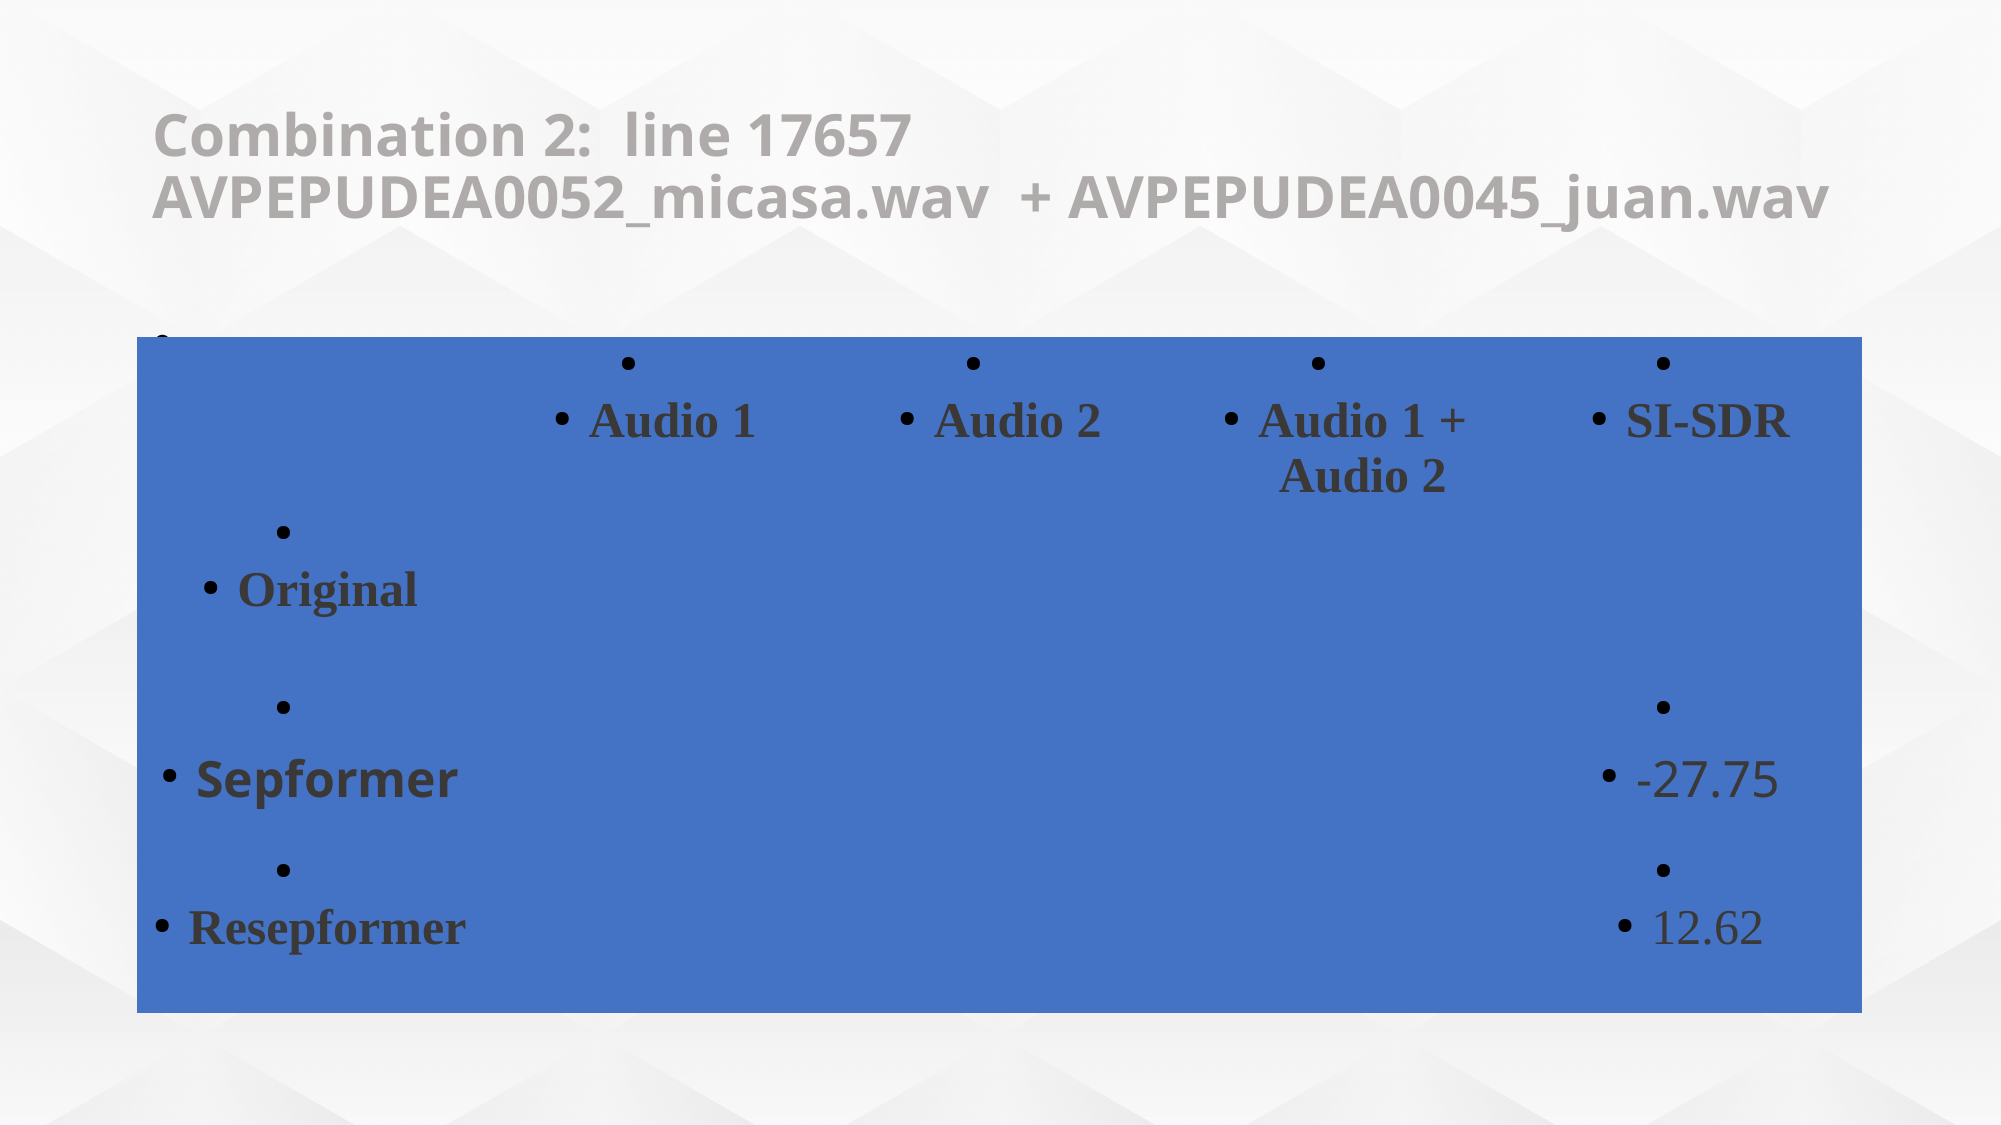

# Combination 2: line 17657 AVPEPUDEA0052_micasa.wav + AVPEPUDEA0045_juan.wav
| | Audio 1 | Audio 2 | Audio 1 + Audio 2 | SI-SDR |
| --- | --- | --- | --- | --- |
| Original | | | | |
| Sepformer | | | | -27.75 |
| Resepformer | | | | 12.62 |